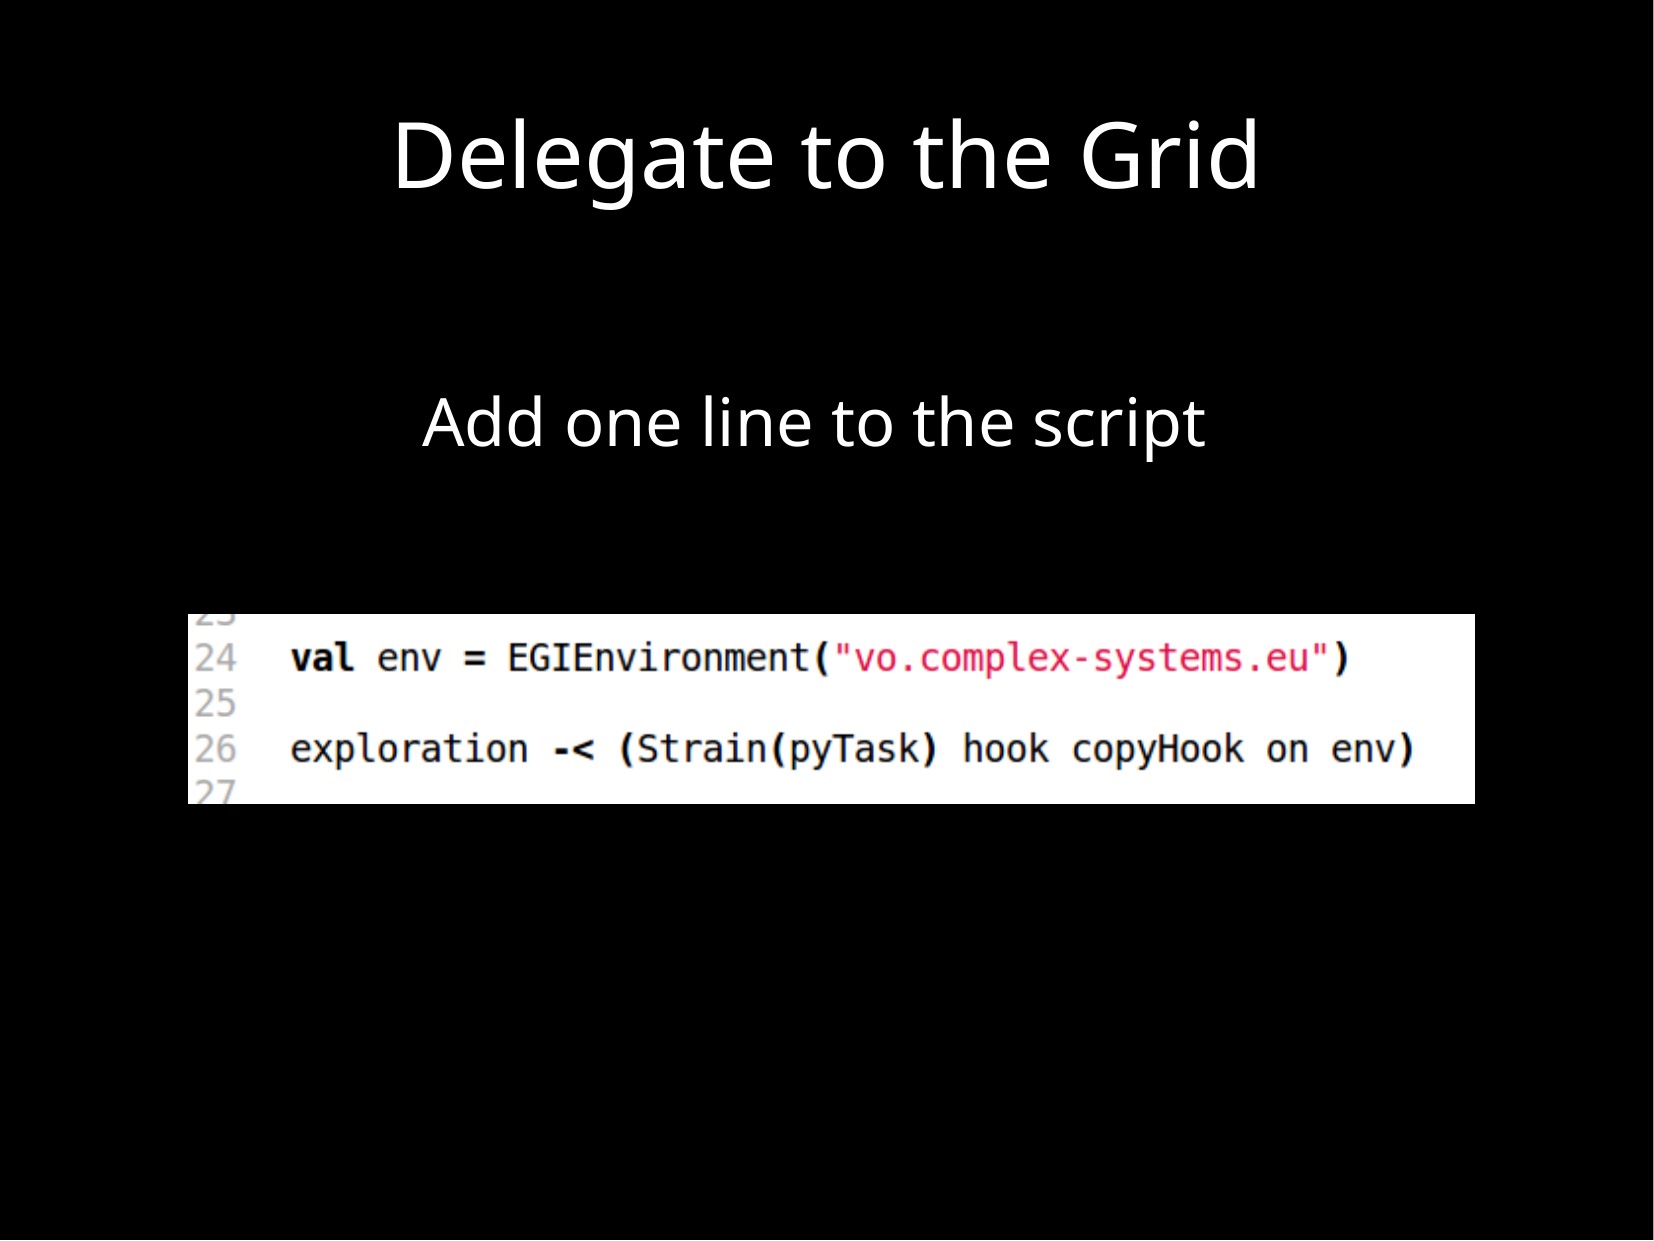

# Delegate to the Grid
Add one line to the script